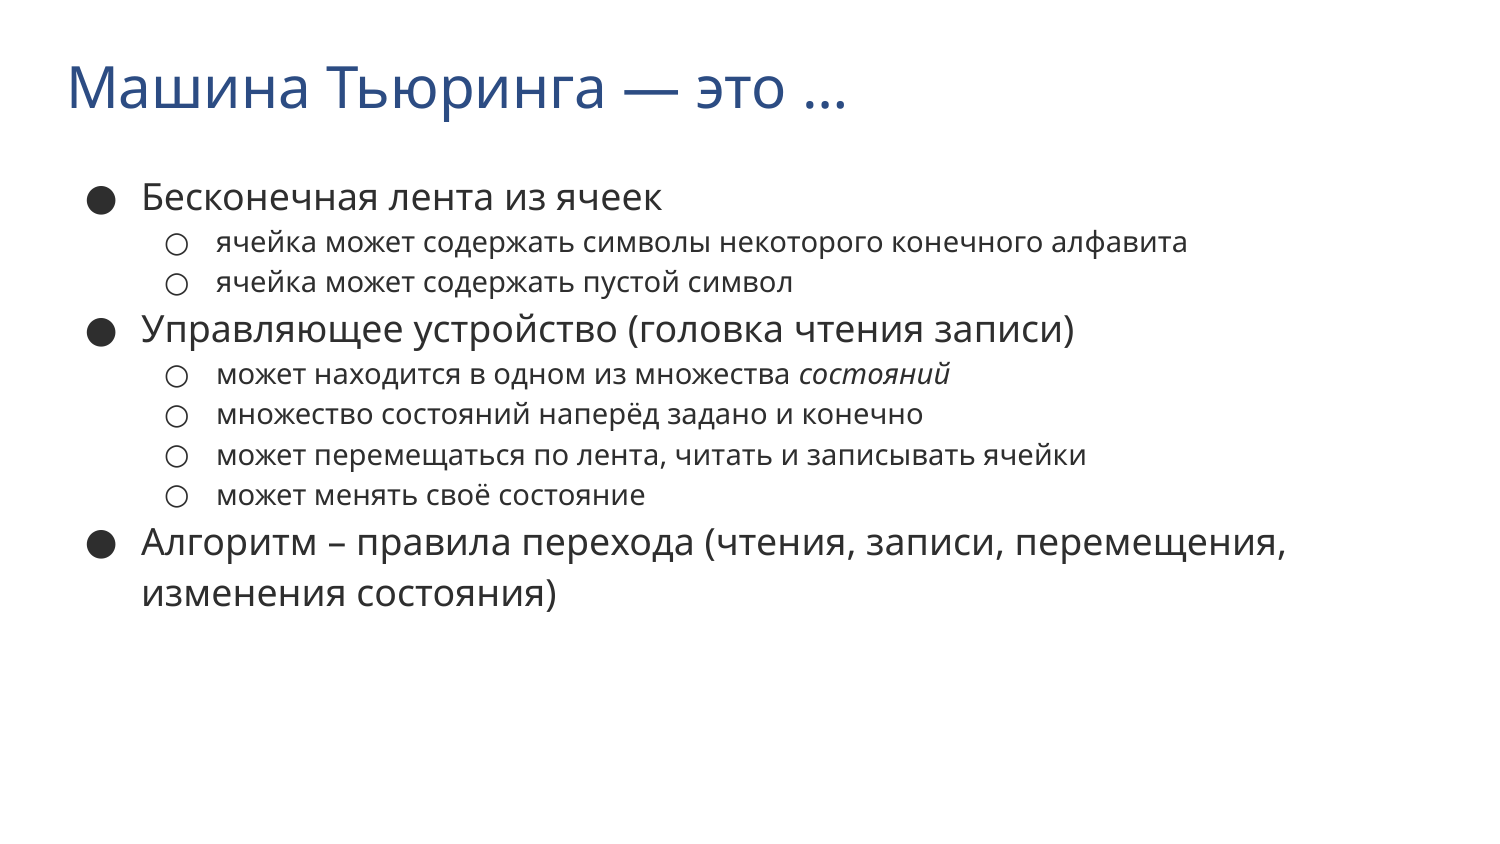

# Машина Тьюринга — это …
Бесконечная лента из ячеек
ячейка может содержать символы некоторого конечного алфавита
ячейка может содержать пустой символ
Управляющее устройство (головка чтения записи)
может находится в одном из множества состояний
множество состояний наперёд задано и конечно
может перемещаться по лента, читать и записывать ячейки
может менять своё состояние
Алгоритм – правила перехода (чтения, записи, перемещения, изменения состояния)